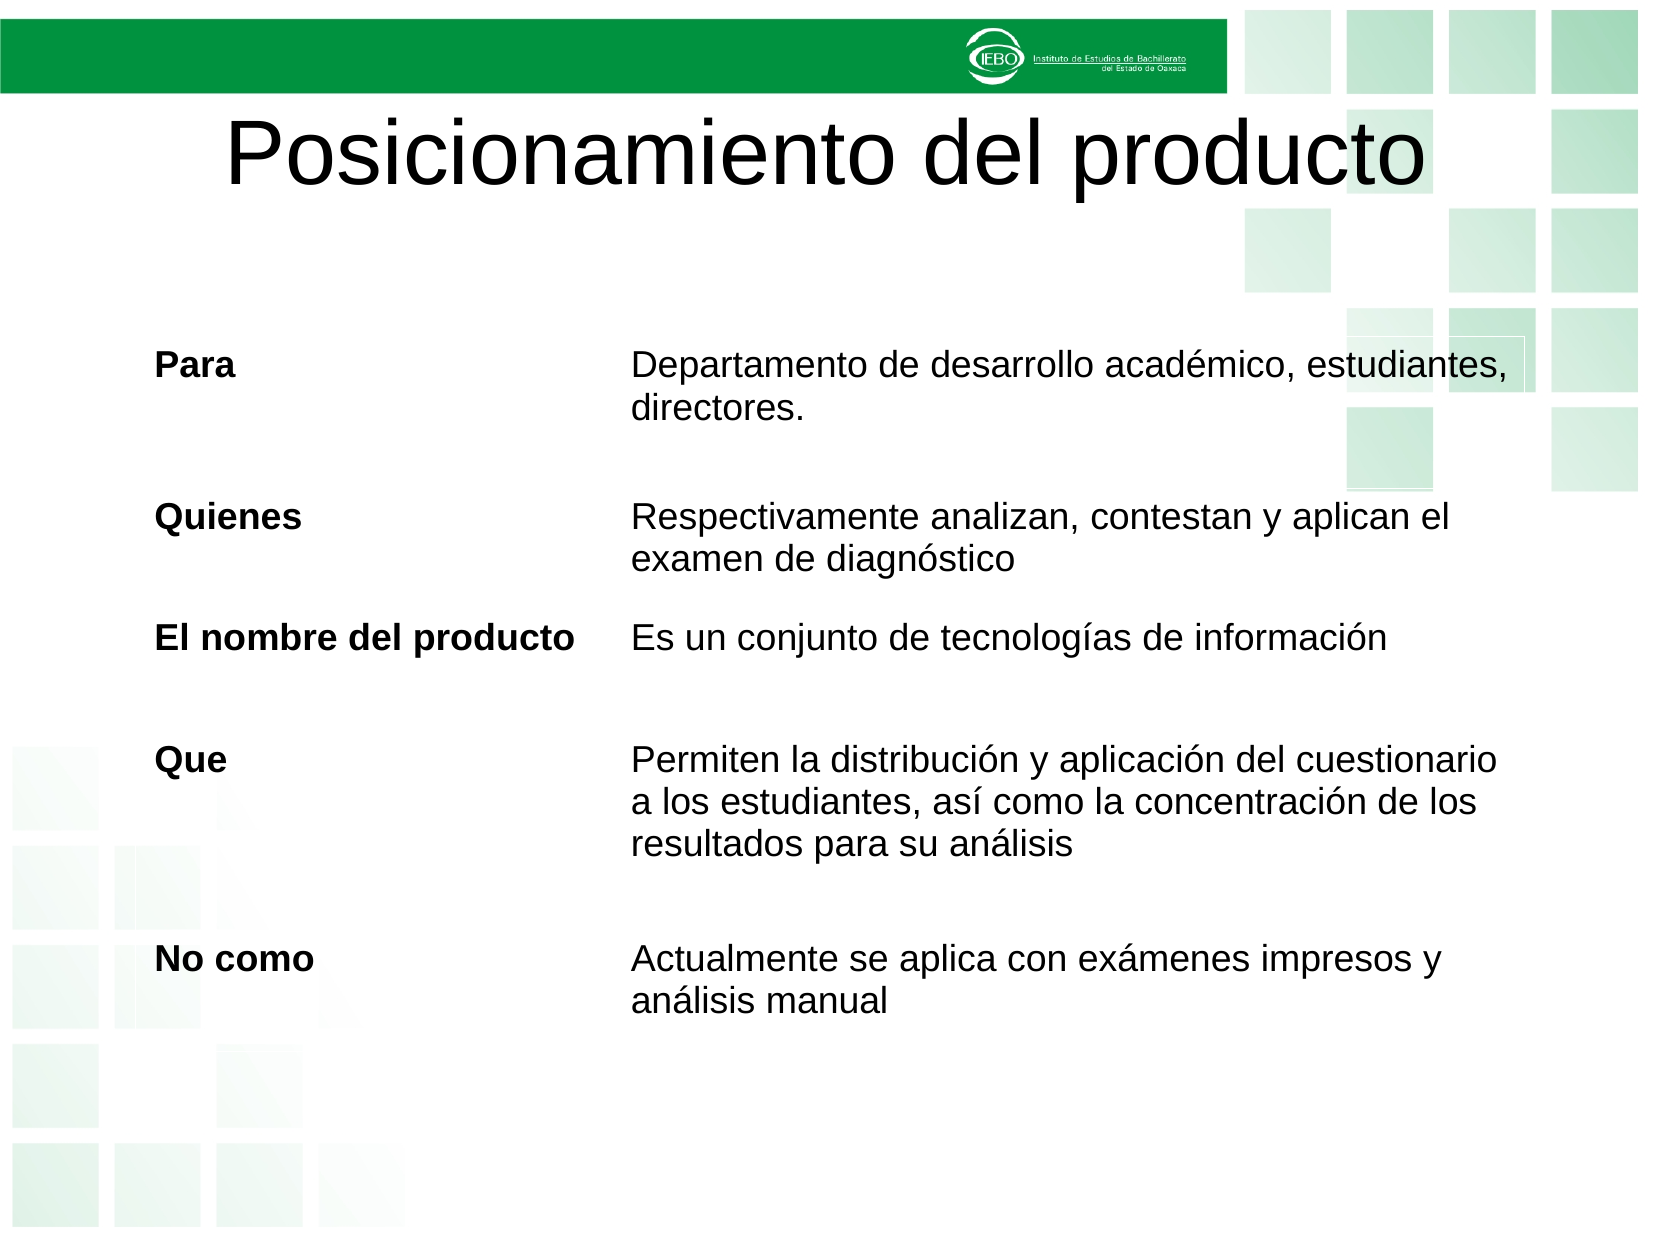

# Posicionamiento del producto
| Para | Departamento de desarrollo académico, estudiantes, directores. |
| --- | --- |
| Quienes | Respectivamente analizan, contestan y aplican el examen de diagnóstico |
| El nombre del producto | Es un conjunto de tecnologías de información |
| Que | Permiten la distribución y aplicación del cuestionario a los estudiantes, así como la concentración de los resultados para su análisis |
| No como | Actualmente se aplica con exámenes impresos y análisis manual |